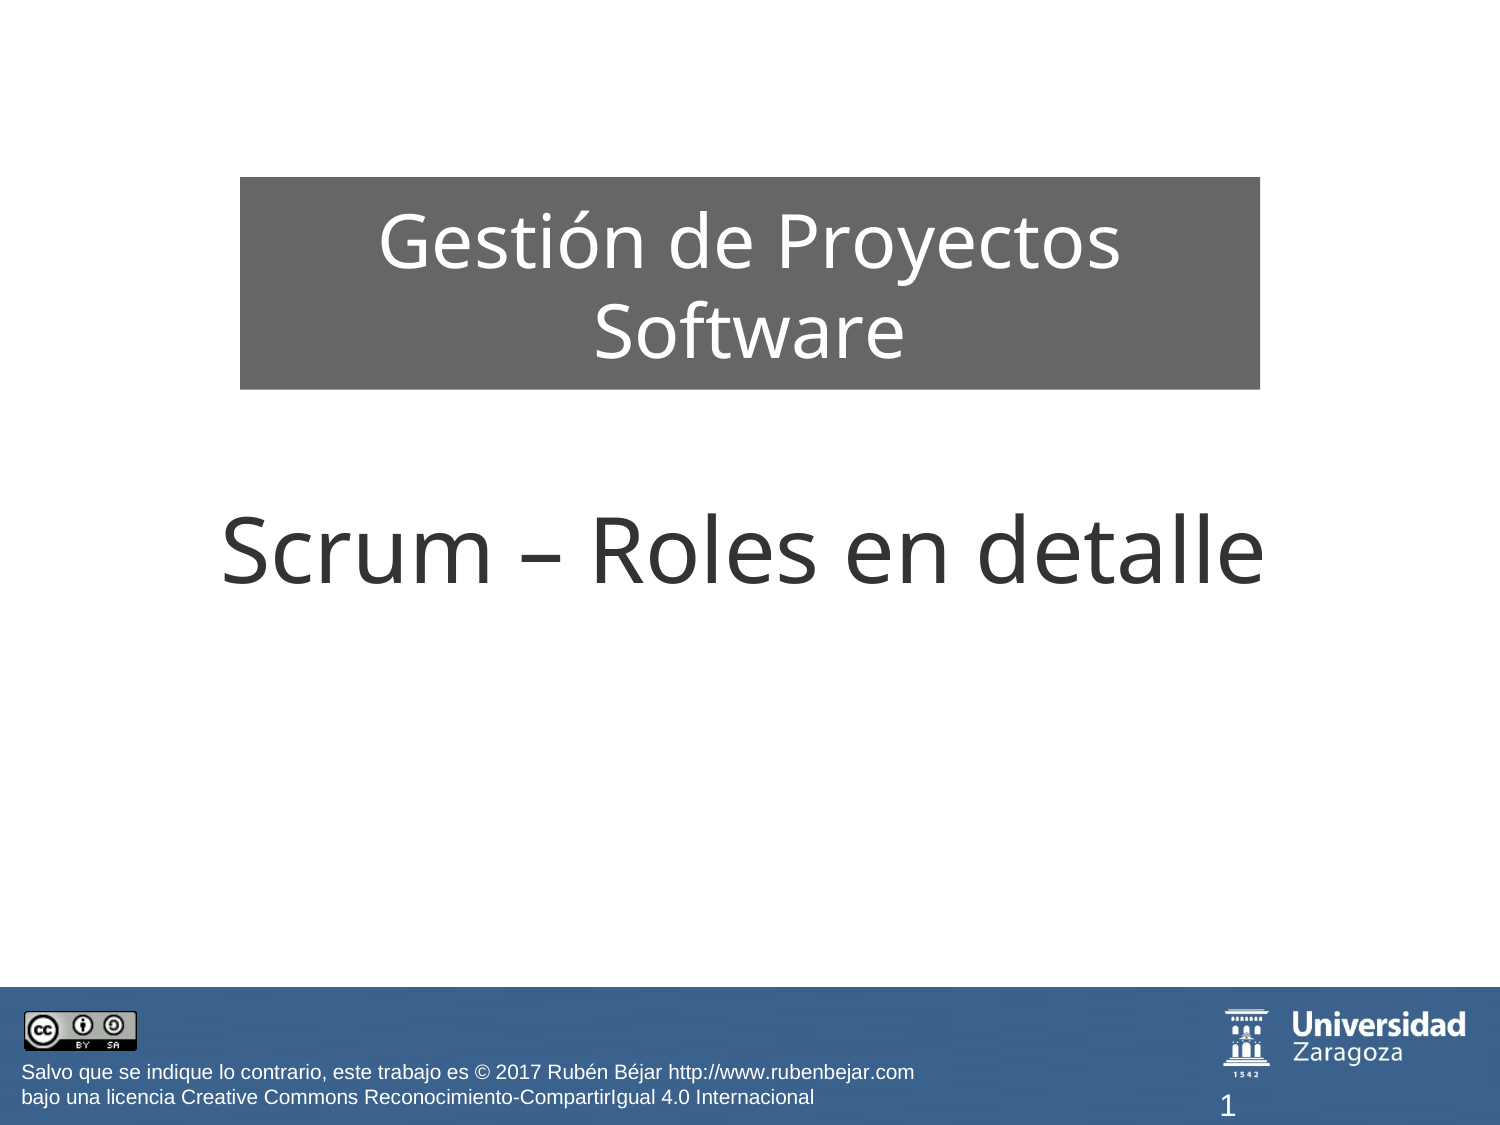

Gestión de Proyectos Software
Scrum – Roles en detalle